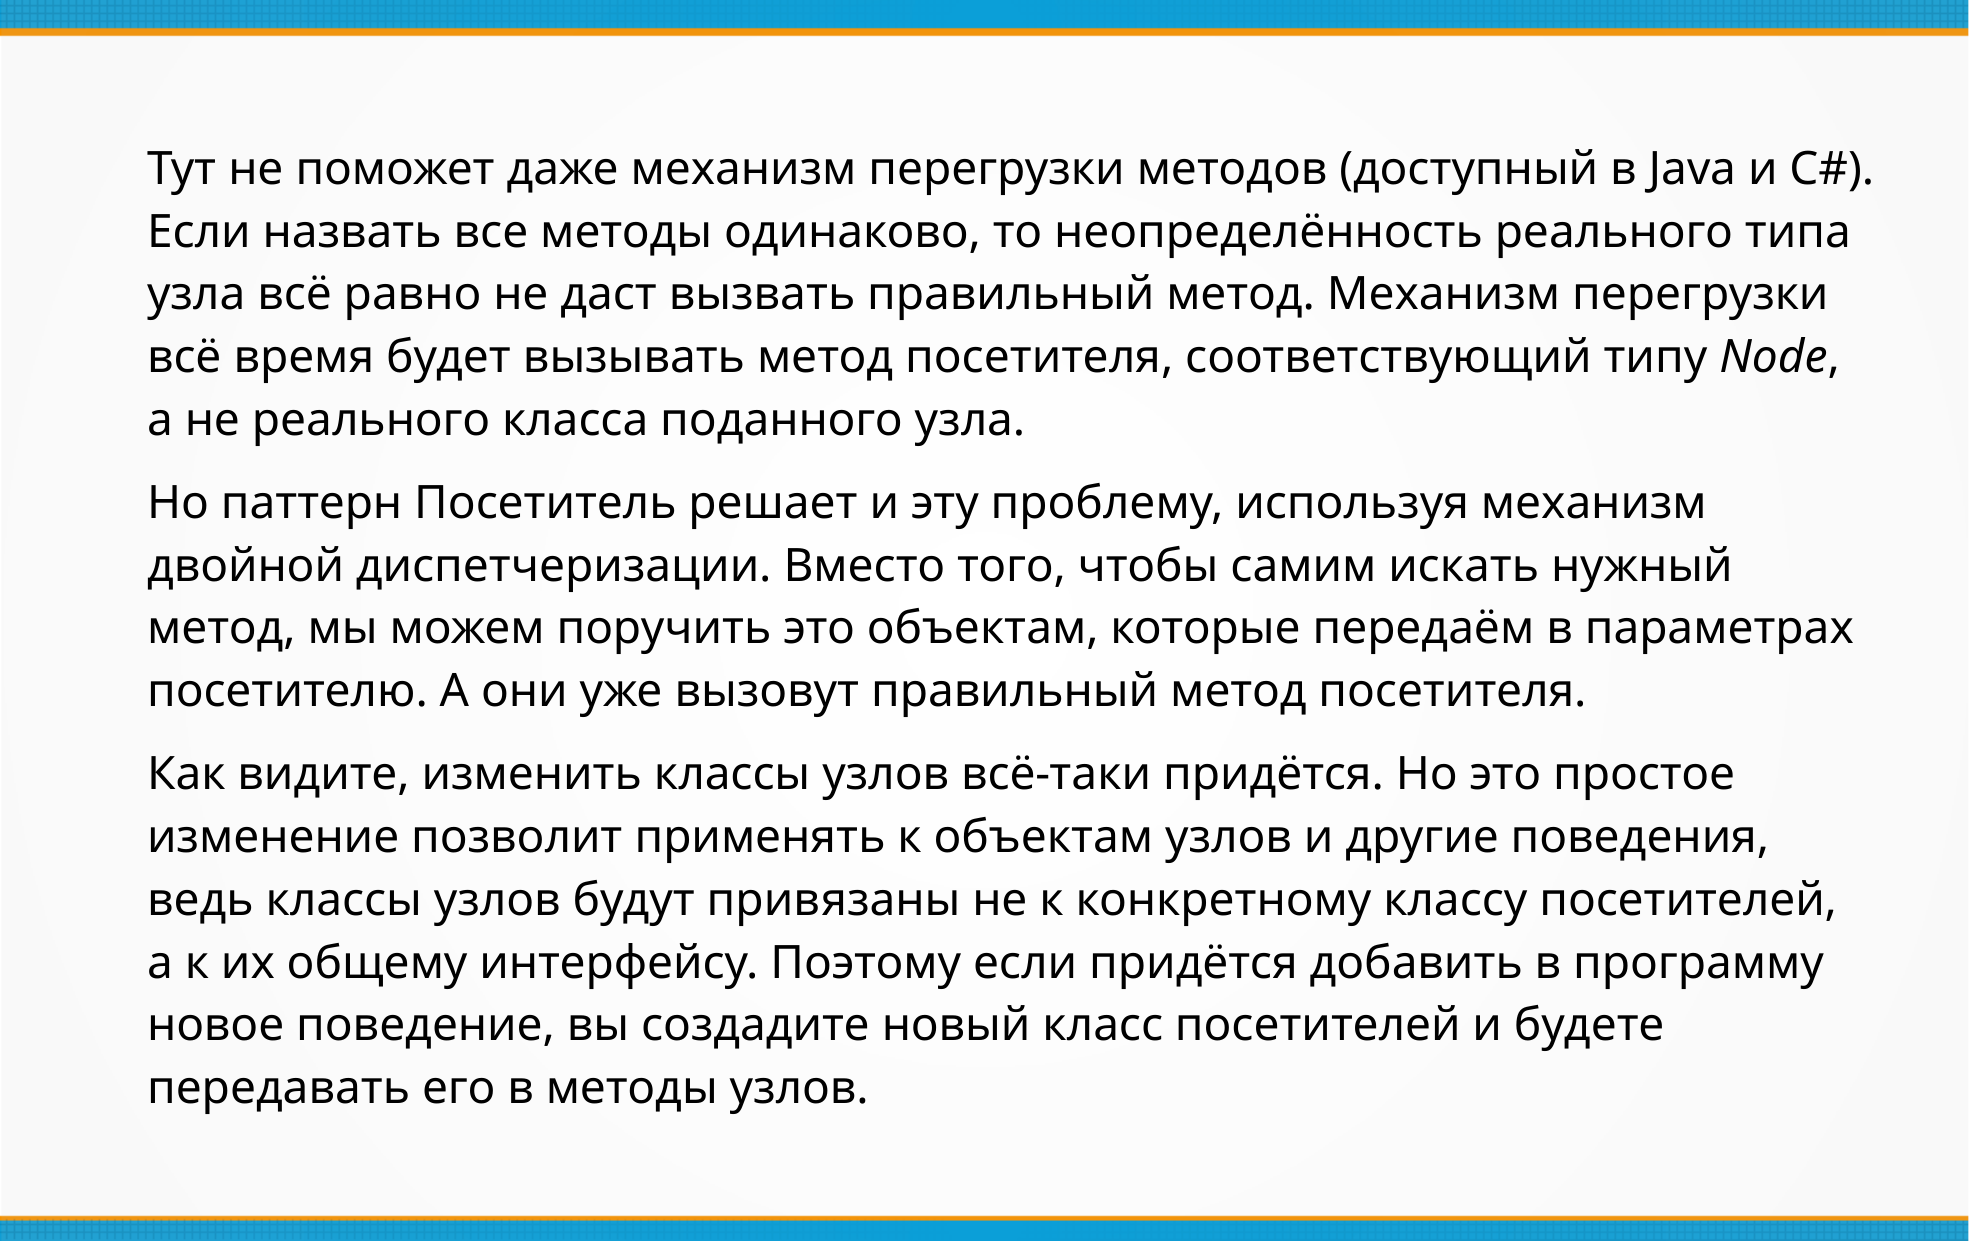

# Тут не поможет даже механизм перегрузки методов (доступный в Java и C#). Если назвать все методы одинаково, то неопределённость реального типа узла всё равно не даст вызвать правильный метод. Механизм перегрузки всё время будет вызывать метод посетителя, соответствующий типу Node, а не реального класса поданного узла.
Но паттерн Посетитель решает и эту проблему, используя механизм двойной диспетчеризации. Вместо того, чтобы самим искать нужный метод, мы можем поручить это объектам, которые передаём в параметрах посетителю. А они уже вызовут правильный метод посетителя.
Как видите, изменить классы узлов всё-таки придётся. Но это простое изменение позволит применять к объектам узлов и другие поведения, ведь классы узлов будут привязаны не к конкретному классу посетителей, а к их общему интерфейсу. Поэтому если придётся добавить в программу новое поведение, вы создадите новый класс посетителей и будете передавать его в методы узлов.